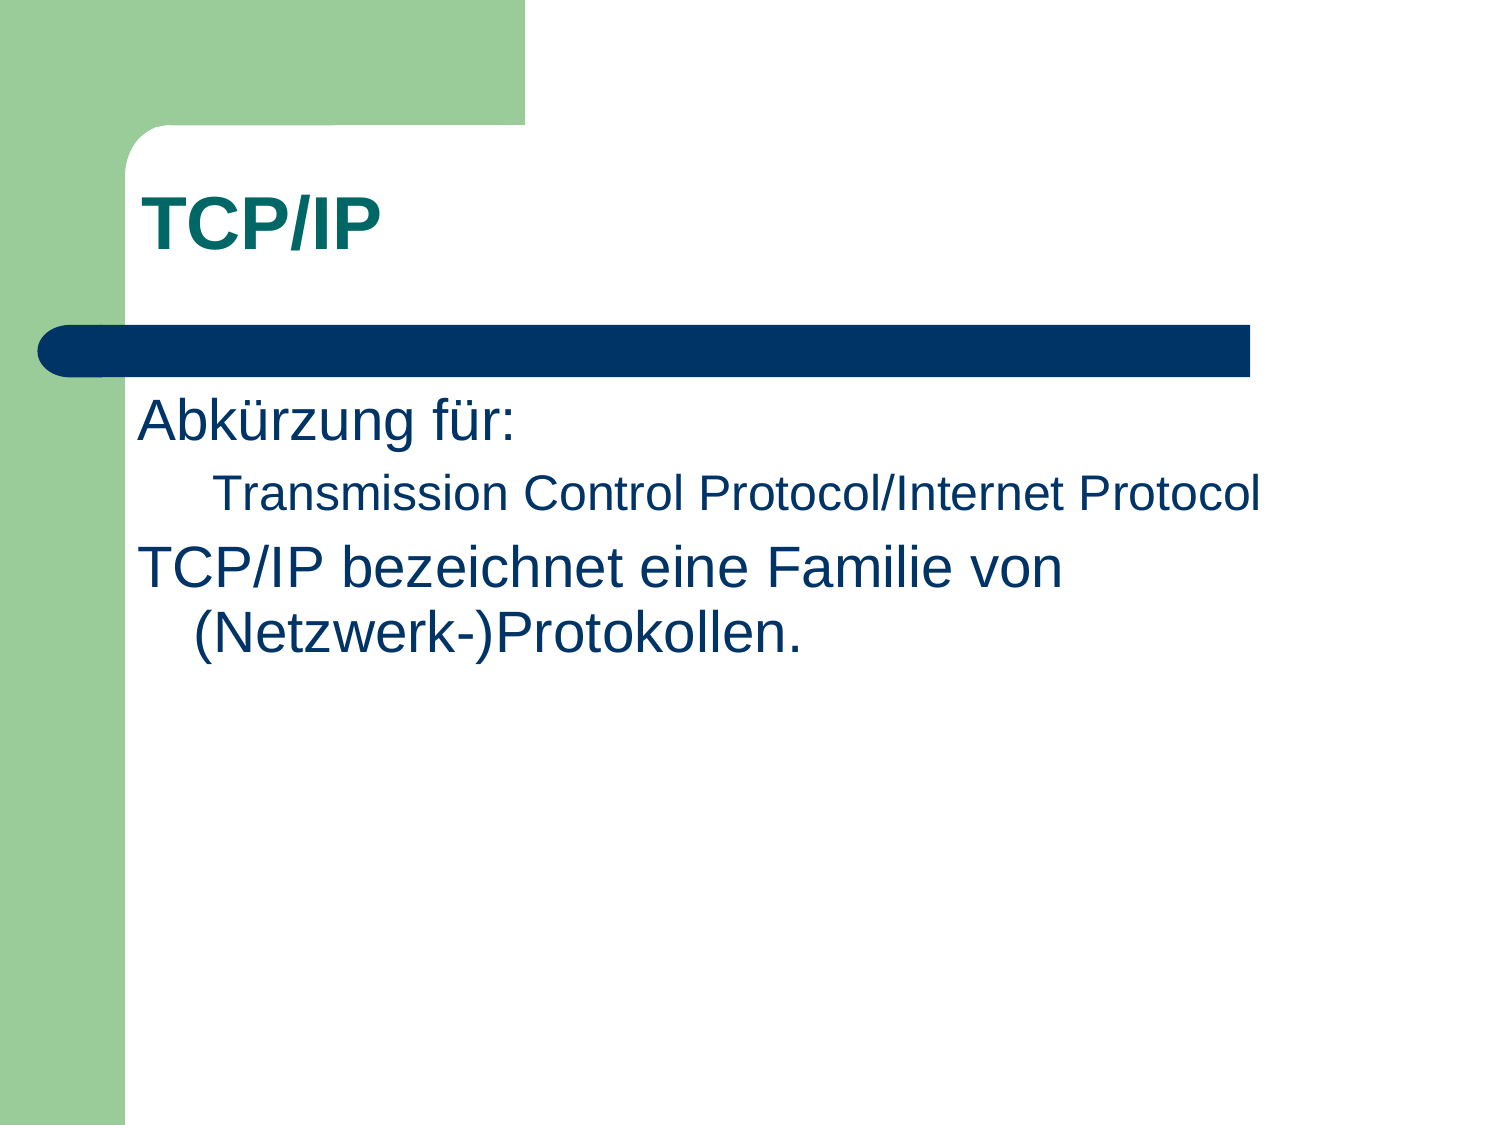

# TCP/IP
Abkürzung für:
Transmission Control Protocol/Internet Protocol
TCP/IP bezeichnet eine Familie von (Netzwerk-)Protokollen.